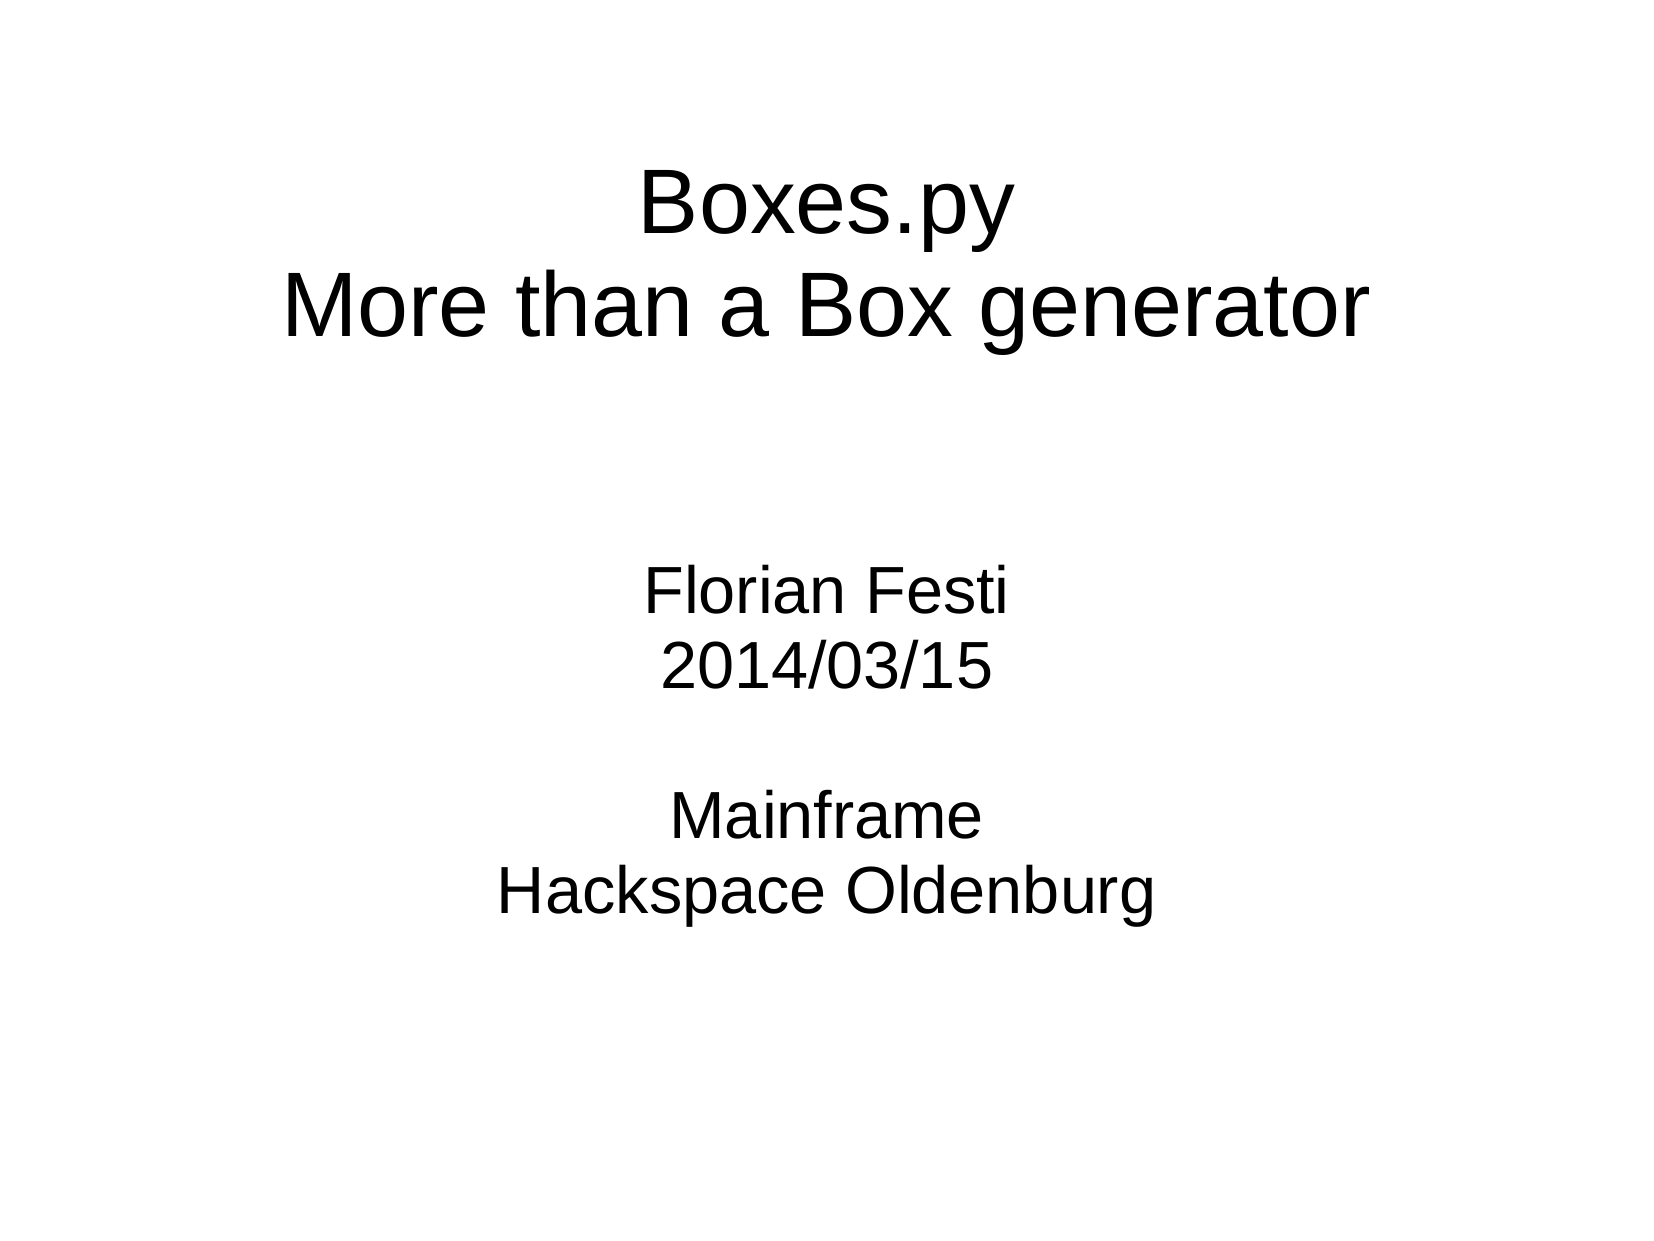

# Boxes.py More than a Box generator
Florian Festi
2014/03/15
Mainframe
Hackspace Oldenburg